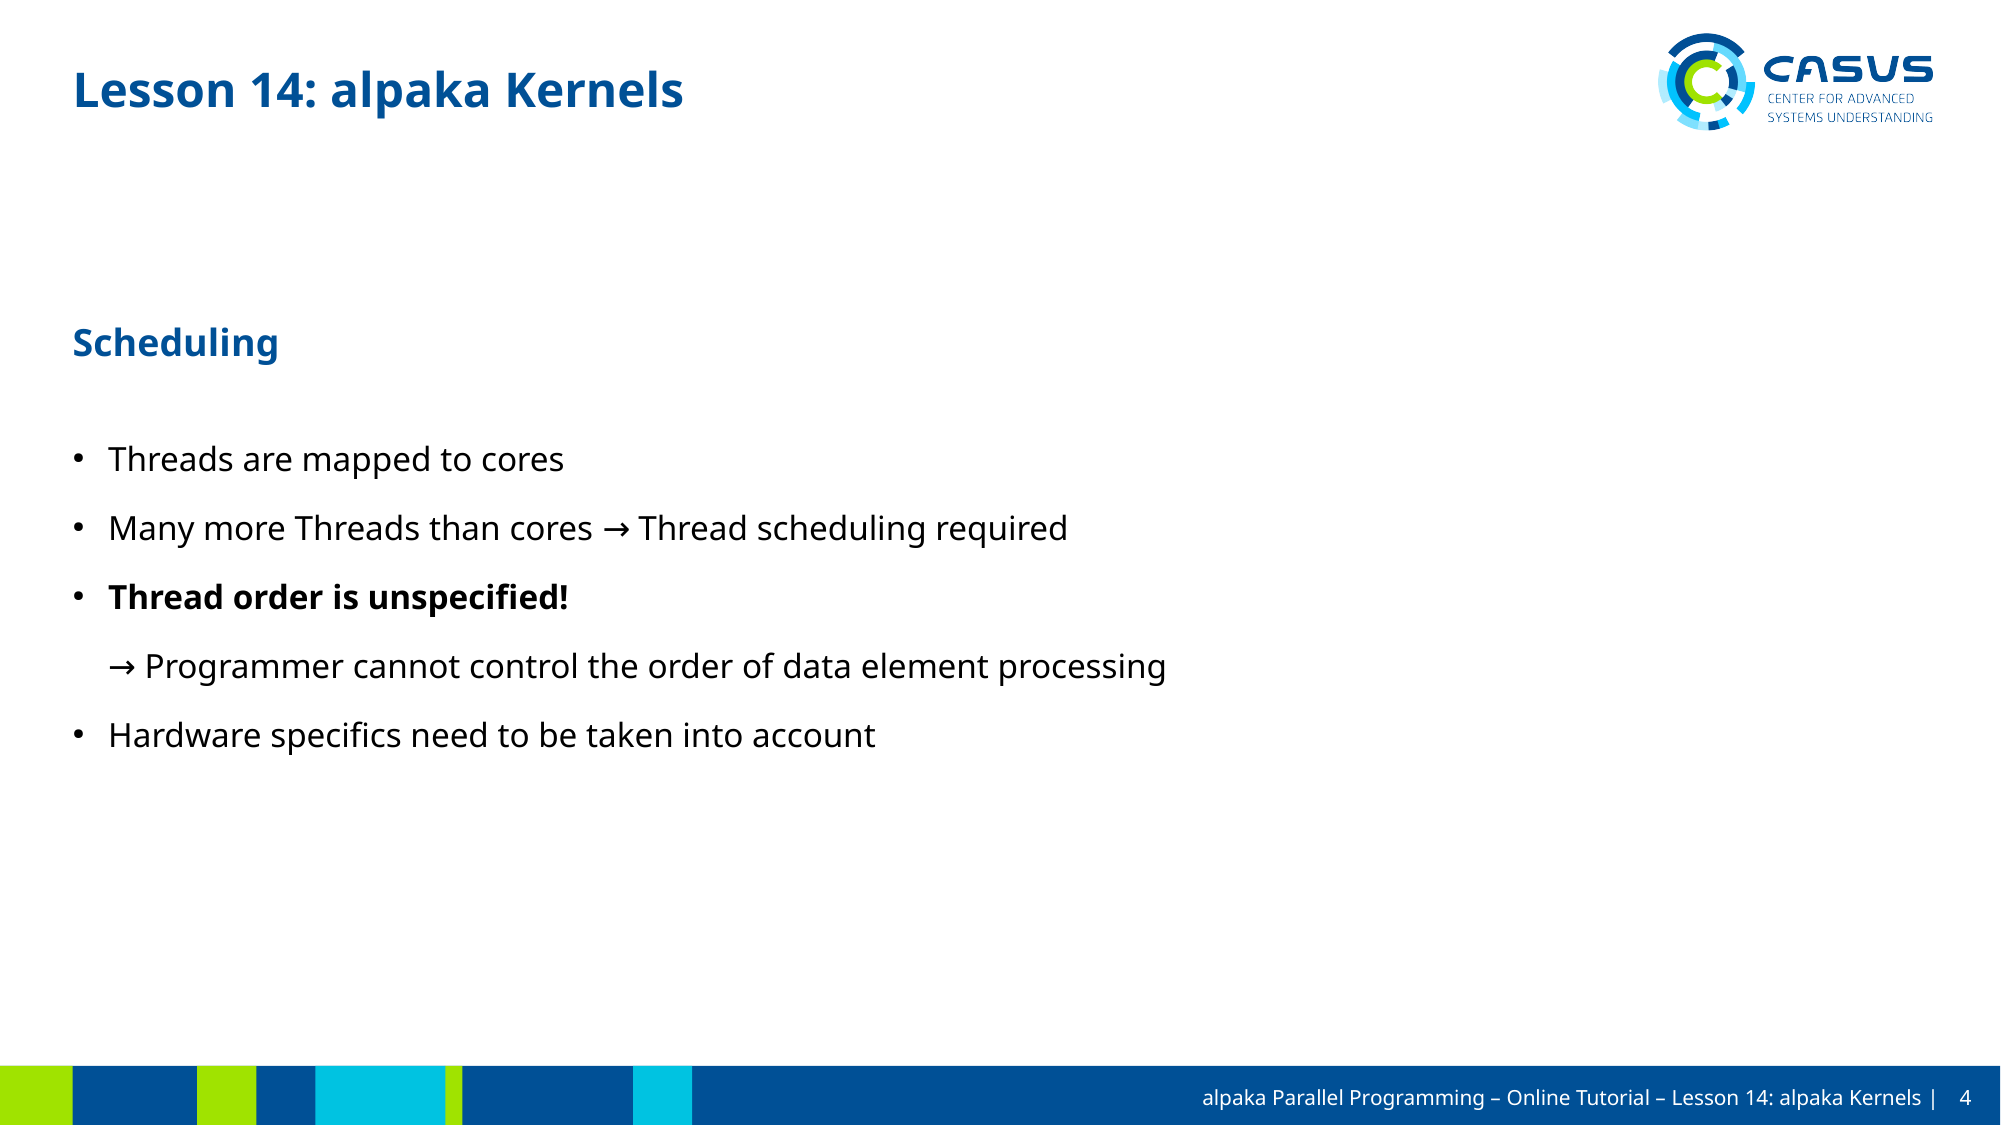

# Lesson 14: alpaka Kernels
Scheduling
Threads are mapped to cores
Many more Threads than cores → Thread scheduling required
Thread order is unspecified!
→ Programmer cannot control the order of data element processing
Hardware specifics need to be taken into account
alpaka Parallel Programming – Online Tutorial – Lesson 14: alpaka Kernels
4